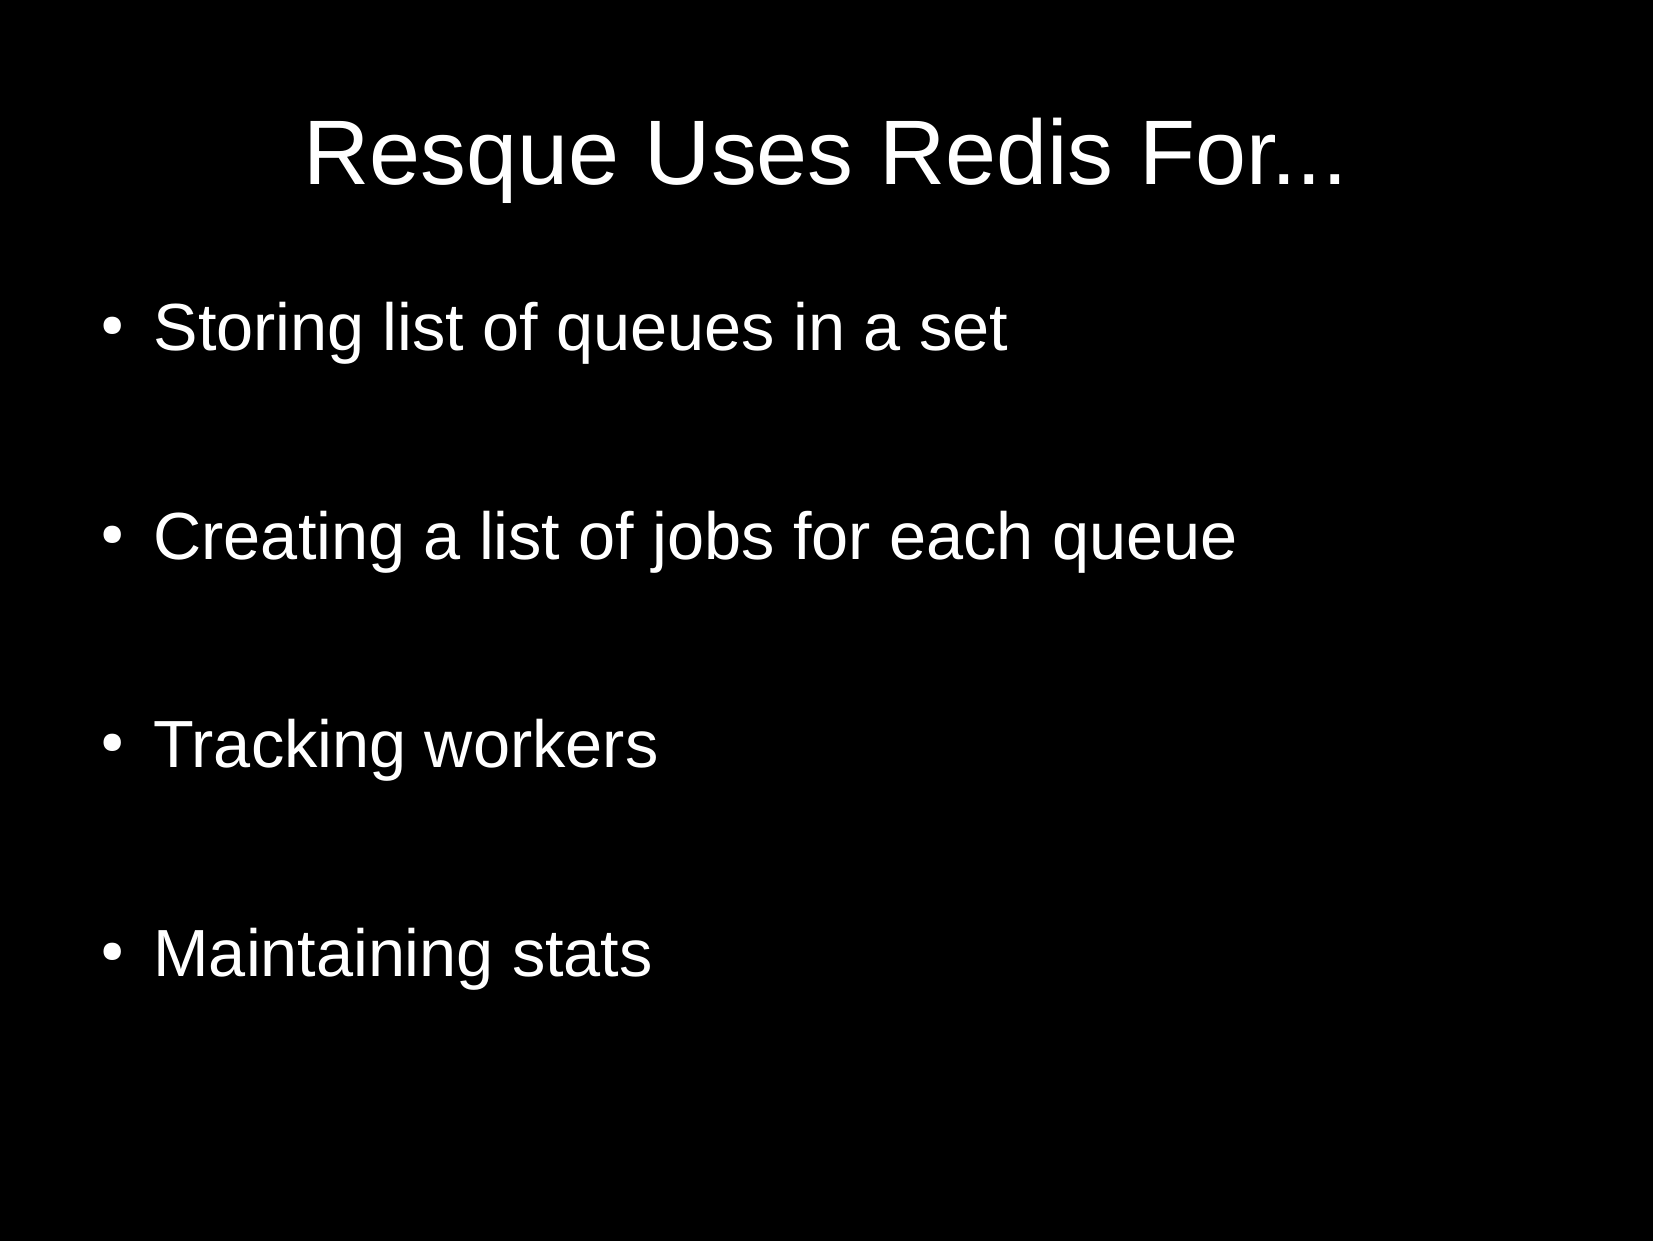

# Resque Uses Redis For...
Storing list of queues in a set
Creating a list of jobs for each queue
Tracking workers
Maintaining stats